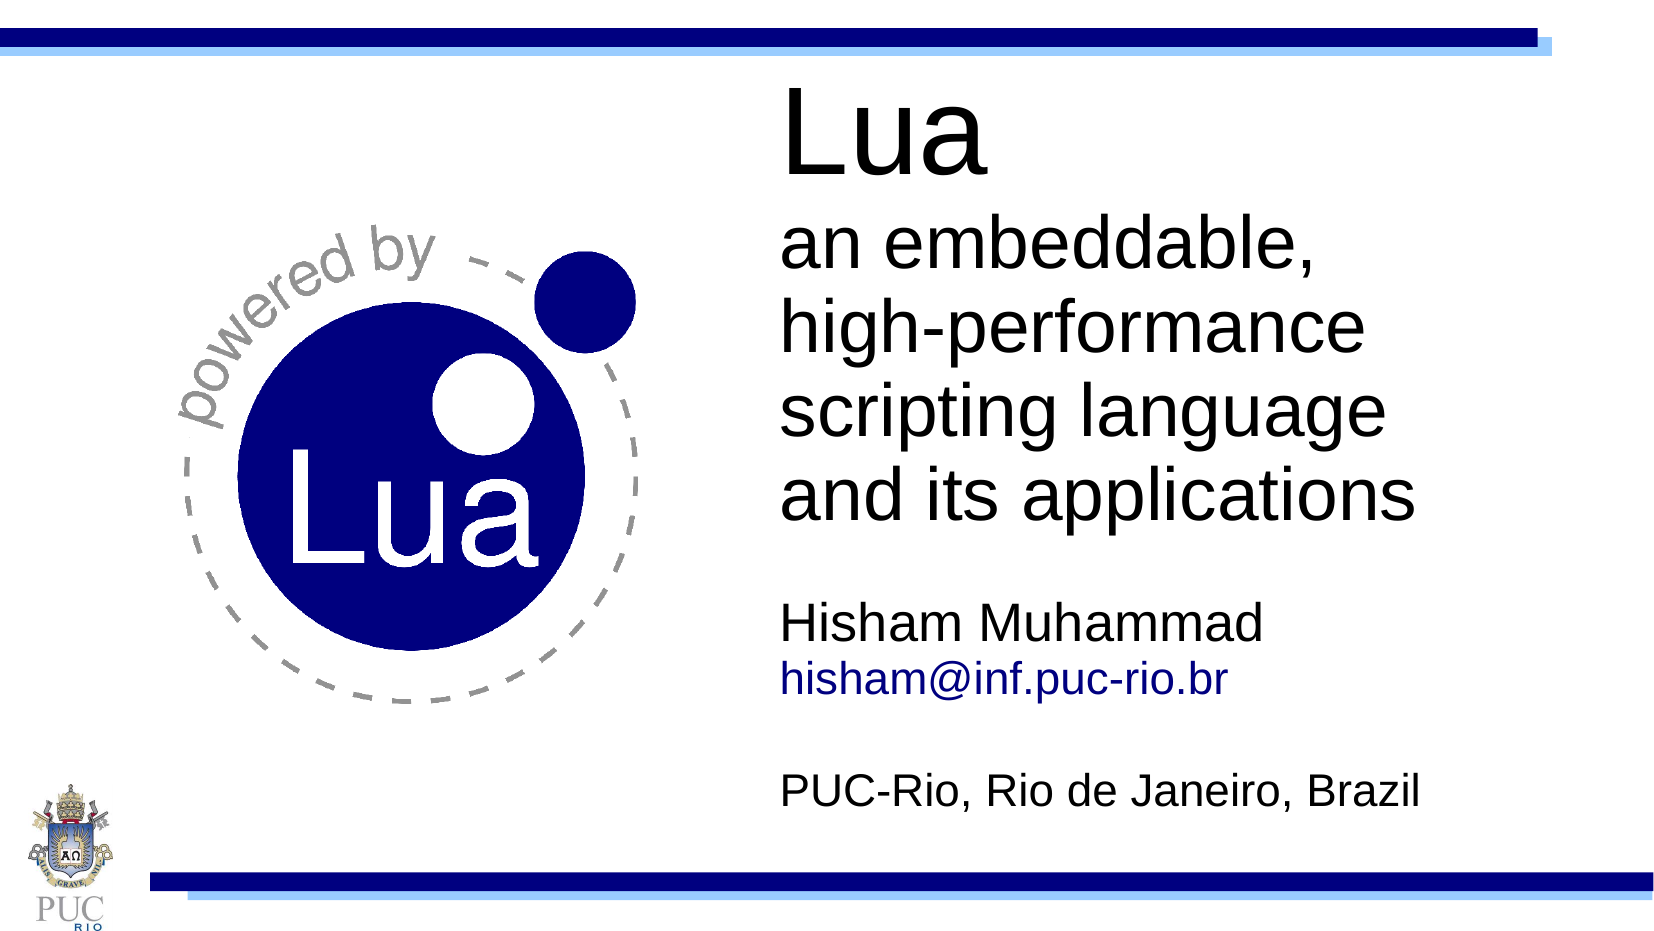

# Lua
an embeddable,
high-performance
scripting language
and its applications
Hisham Muhammad
hisham@inf.puc-rio.br
PUC-Rio, Rio de Janeiro, Brazil